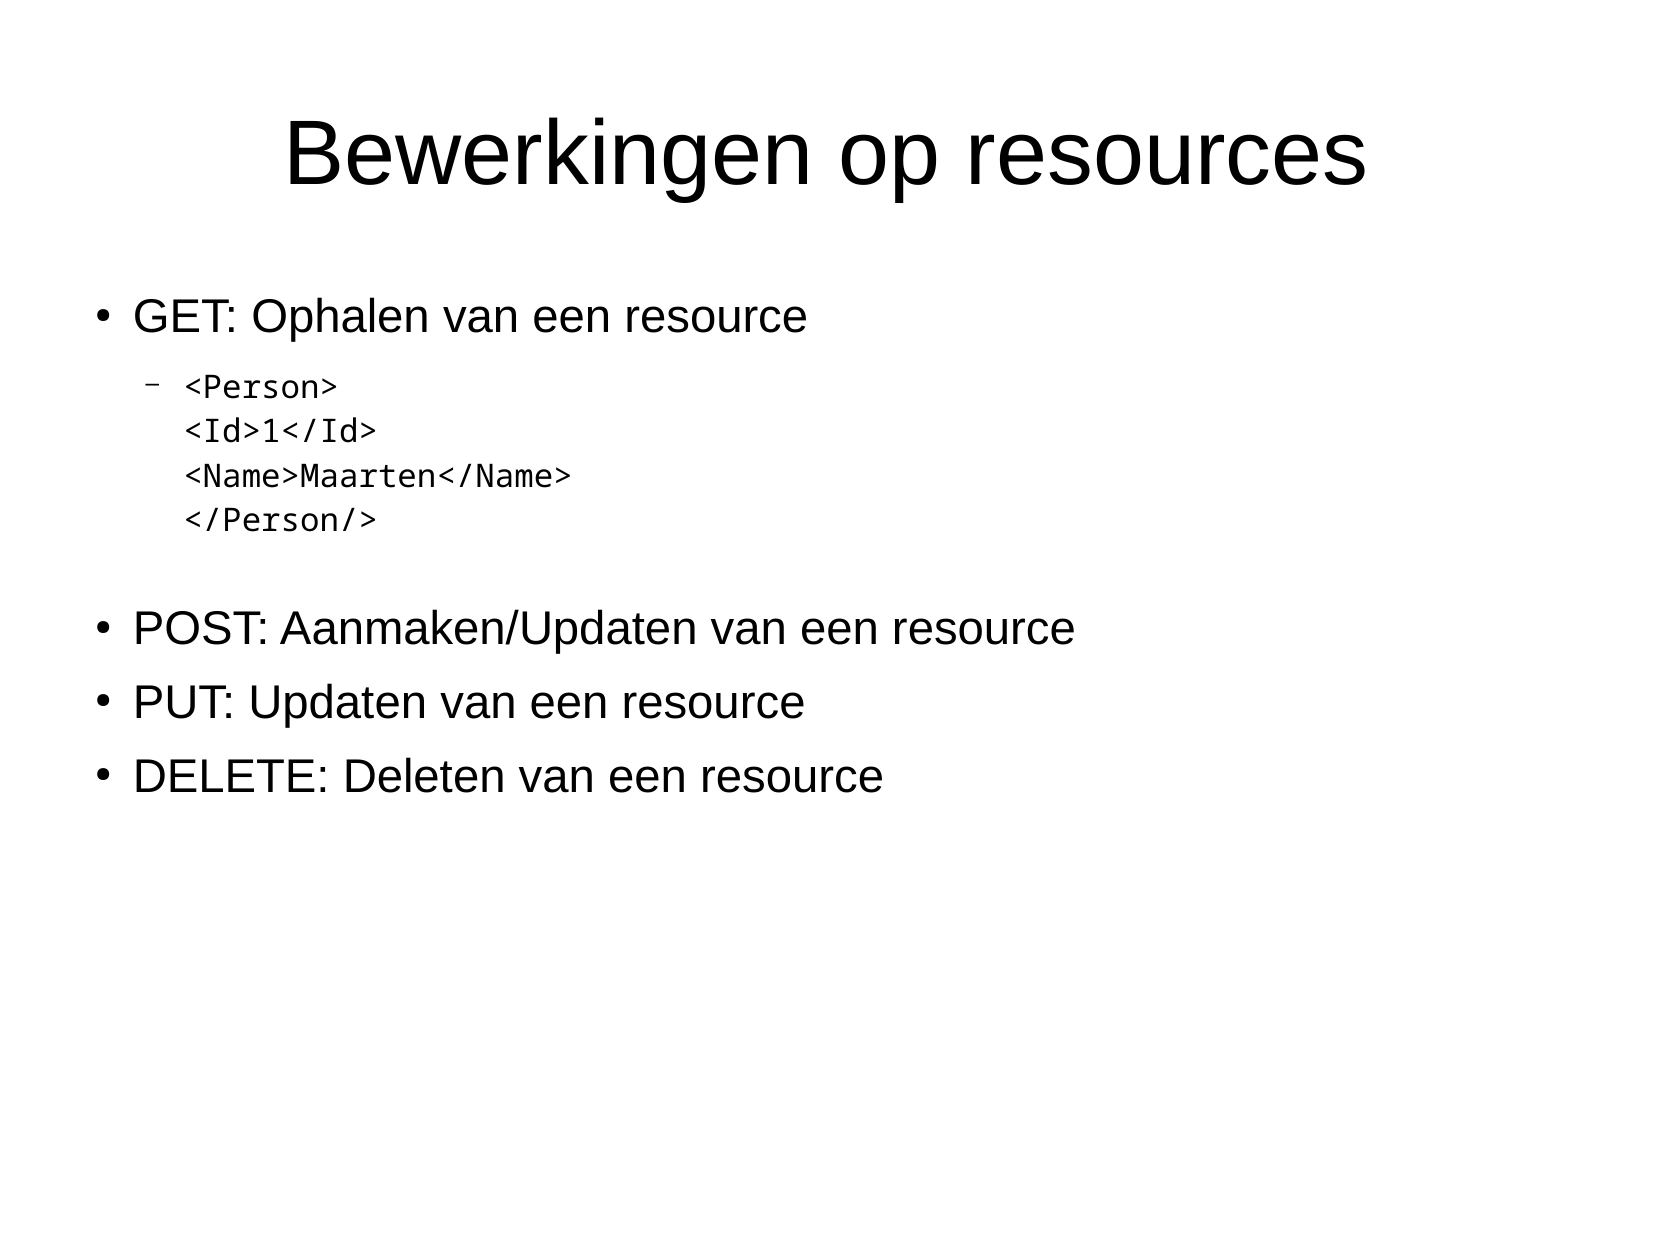

# Bewerkingen op resources
GET: Ophalen van een resource
<Person>
<Id>1</Id>
<Name>Maarten</Name>
</Person/>
POST: Aanmaken/Updaten van een resource
PUT: Updaten van een resource
DELETE: Deleten van een resource